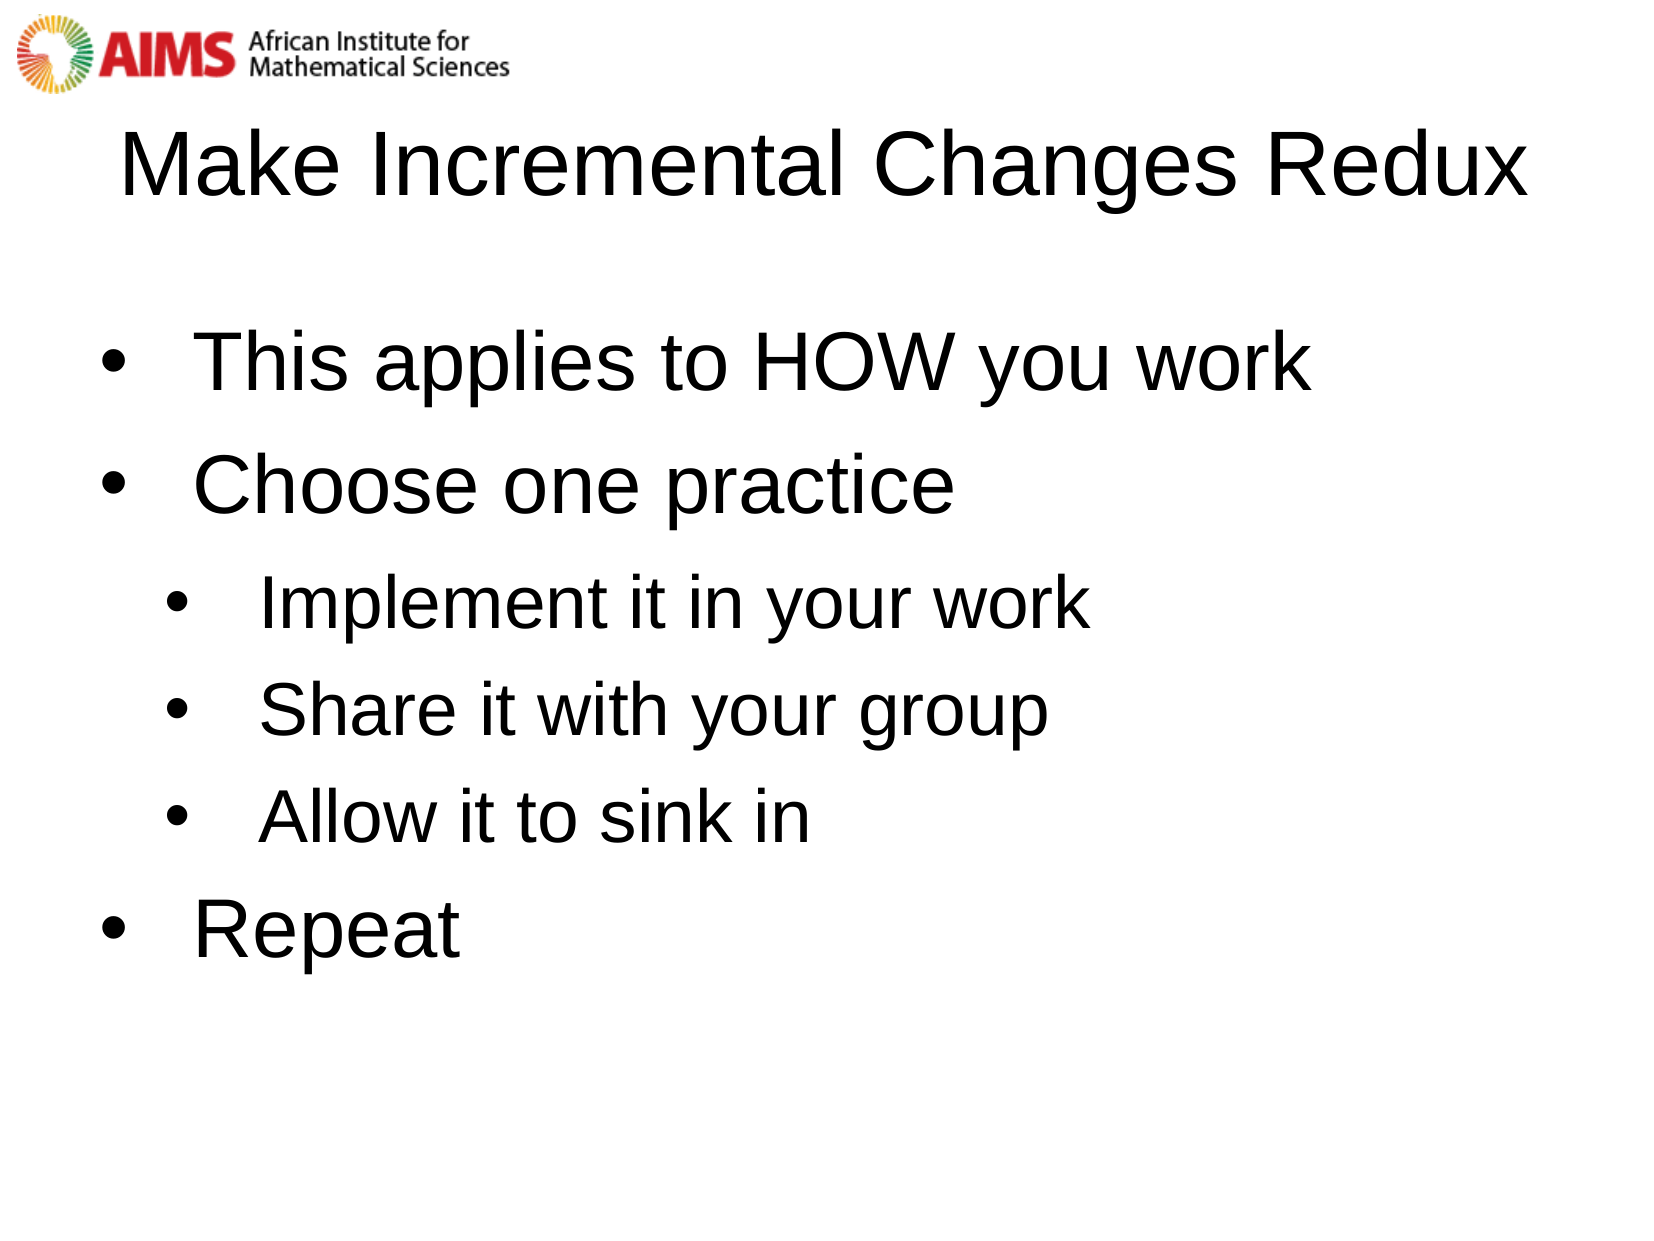

# Make Incremental Changes Redux
This applies to HOW you work
Choose one practice
Implement it in your work
Share it with your group
Allow it to sink in
Repeat